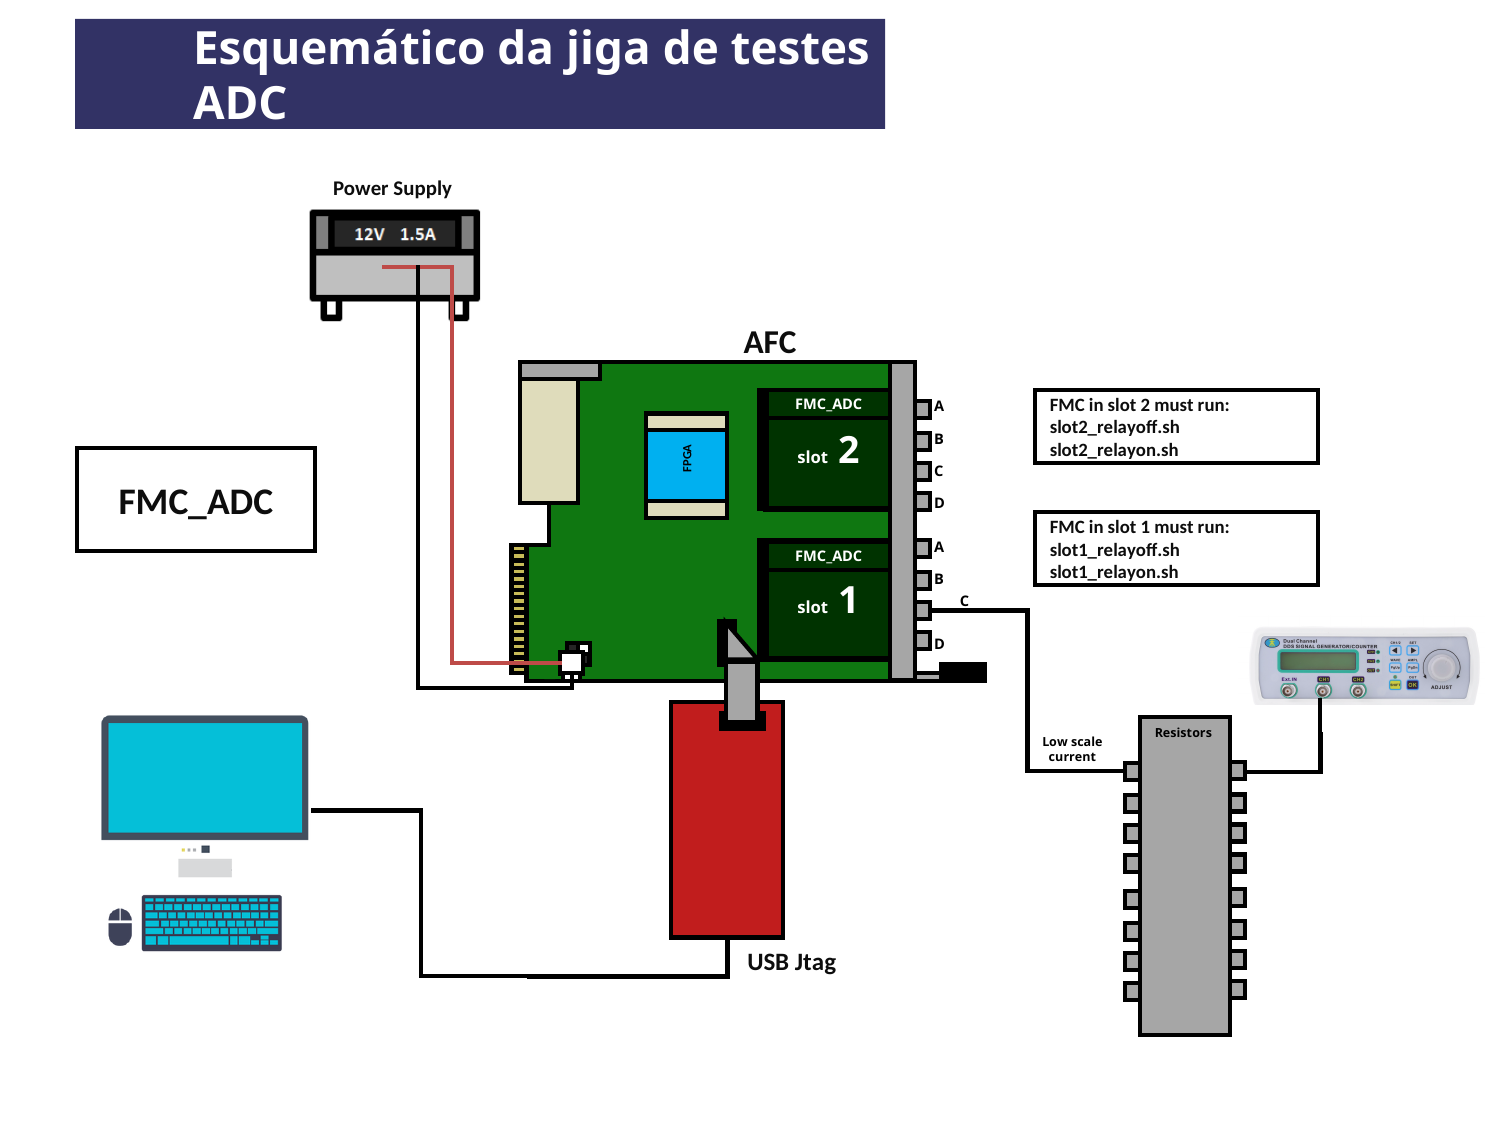

Esquemático da jiga de testes ADC
Power Supply
AFC
slot 2
FMC_ADC
A
B
C
D
FMC in slot 2 must run:
slot2_relayoff.sh
slot2_relayon.sh
FPGA
FMC_ADC
FMC in slot 1 must run:
slot1_relayoff.sh
slot1_relayon.sh
A
slot 1
FMC_ADC
B
C
D
Resistors
Low scale
 current
USB Jtag